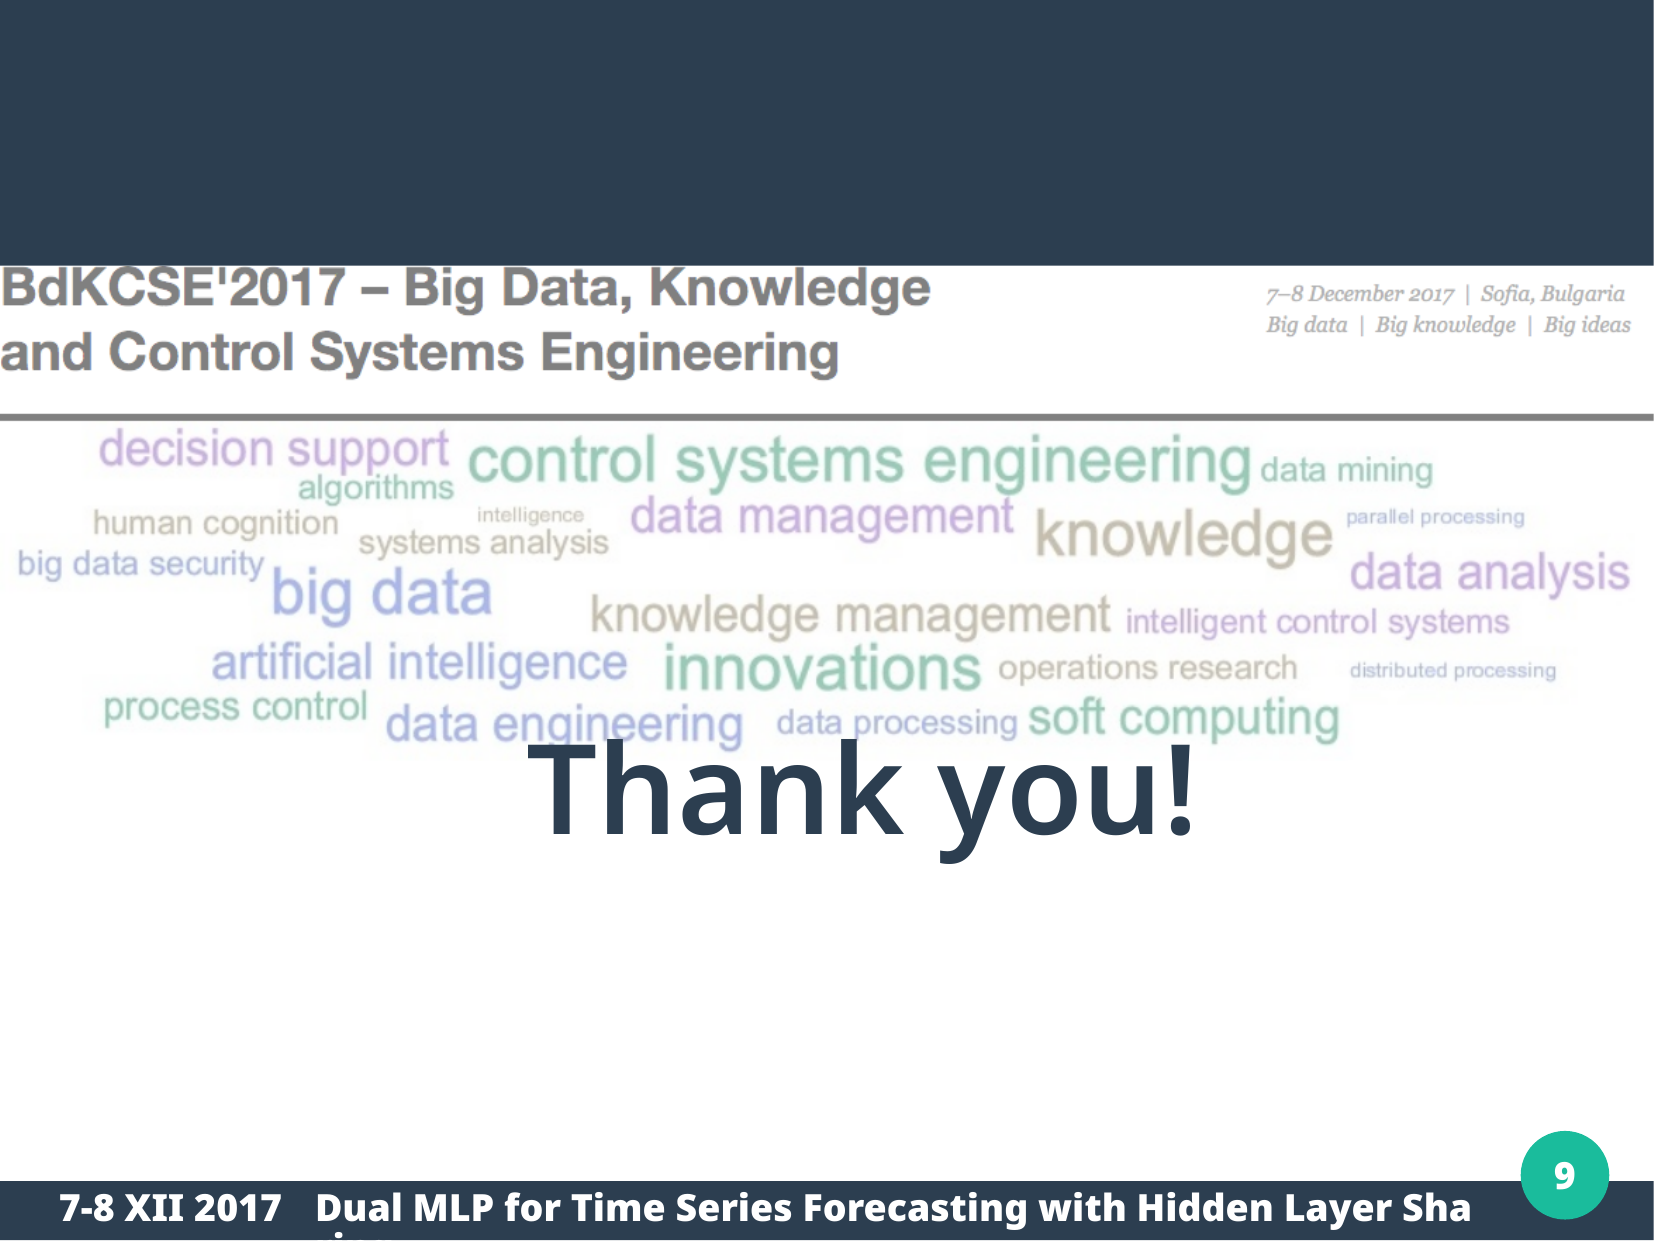

# Thank you!
9
7-8 XII 2017
Dual MLP for Time Series Forecasting with Hidden Layer Sharing